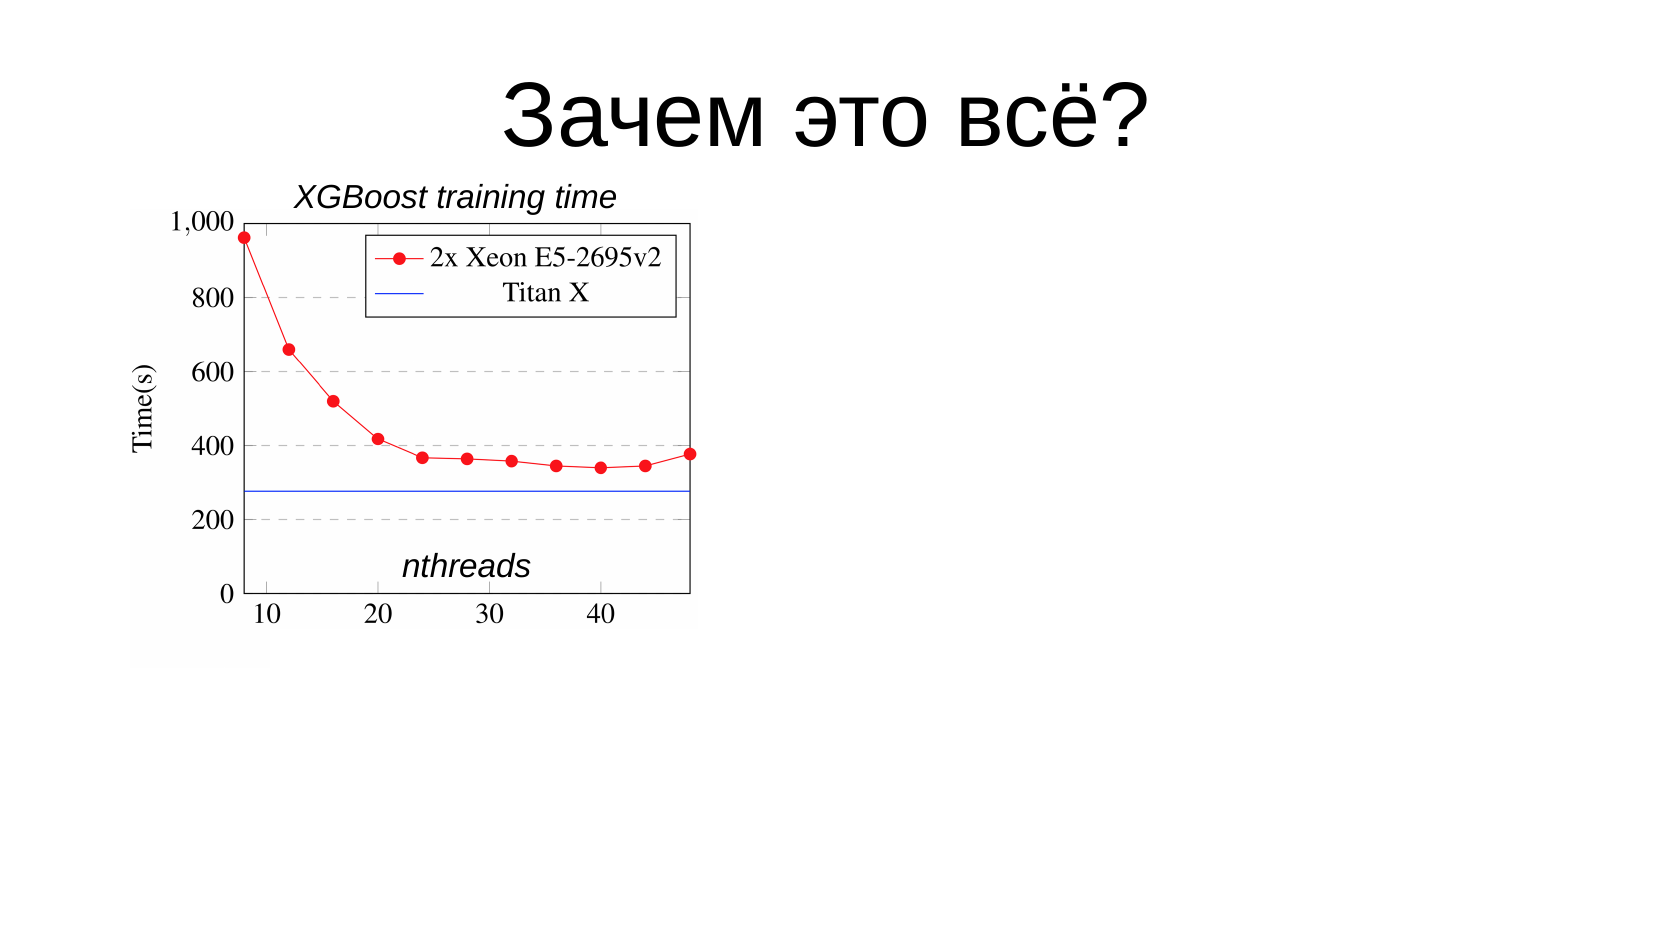

# Зачем это всё?
XGBoost training time
nthreads